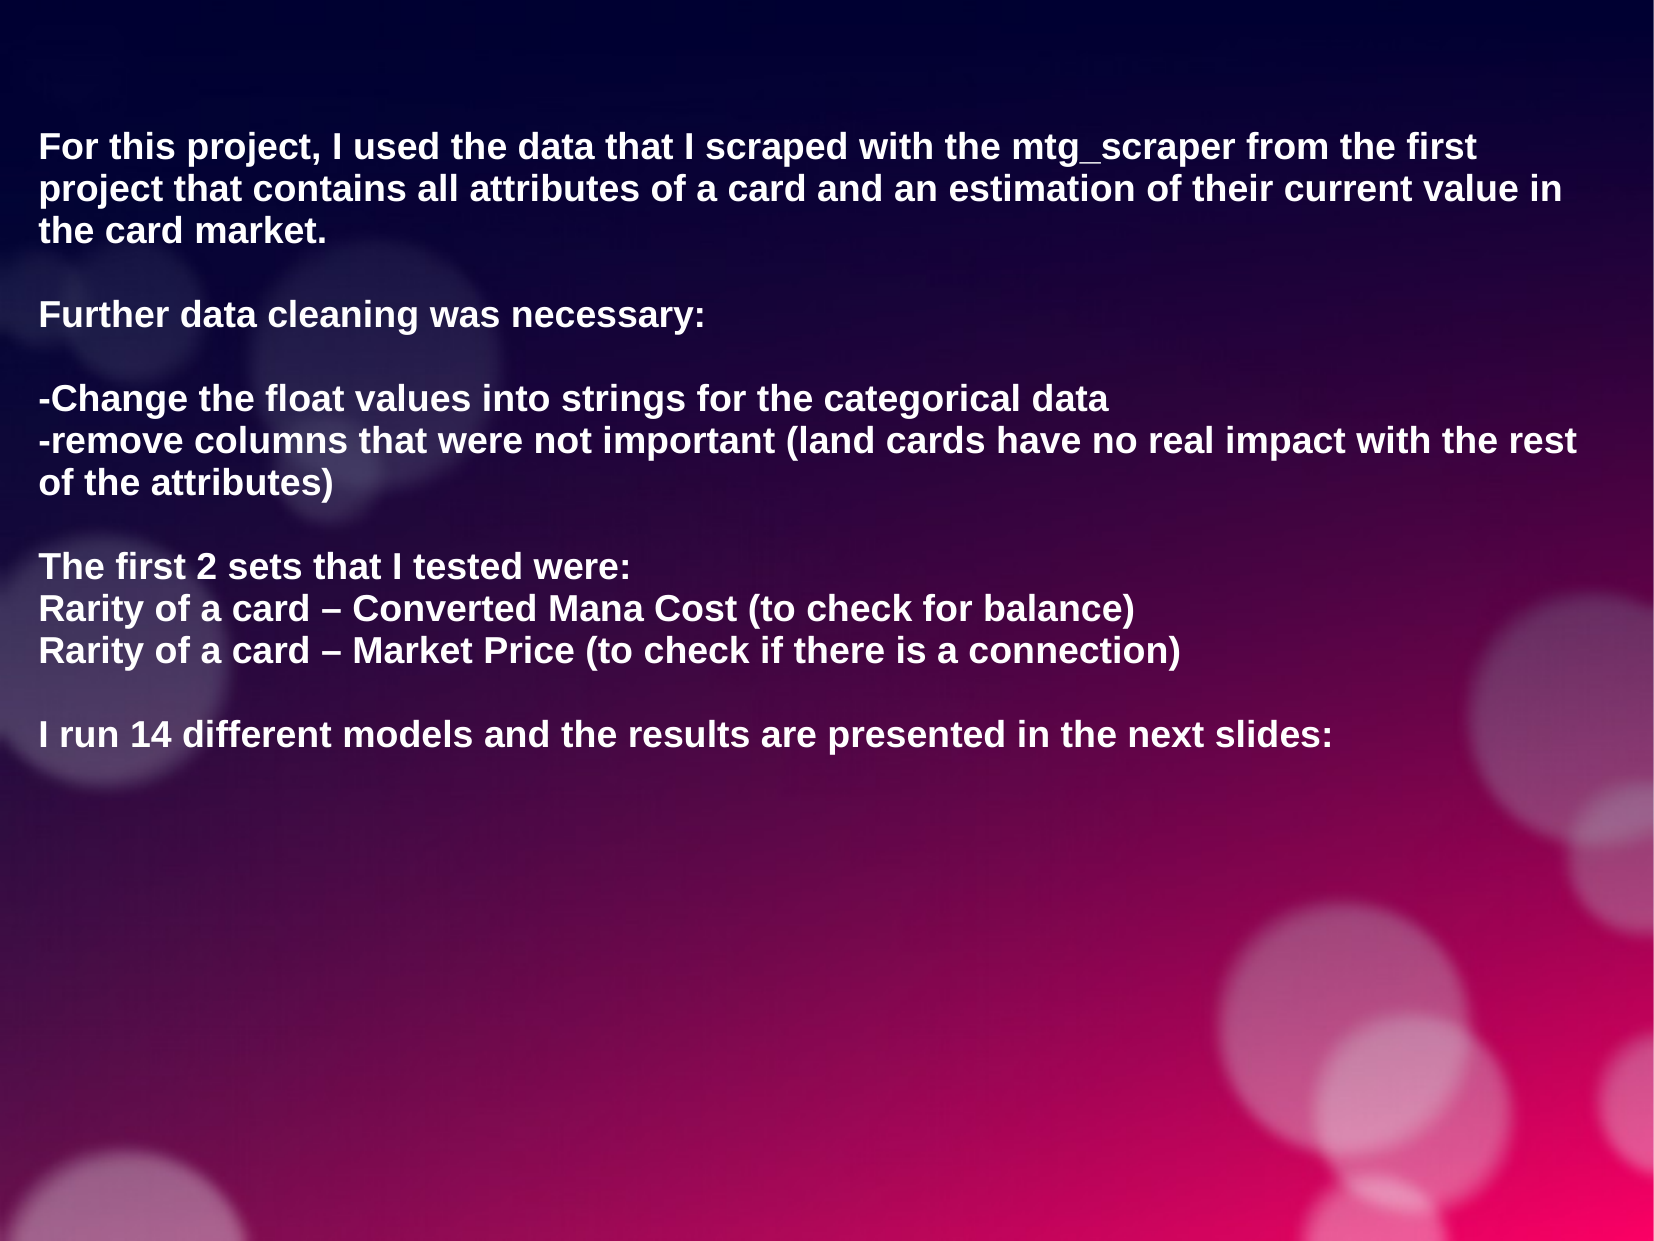

For this project, I used the data that I scraped with the mtg_scraper from the first project that contains all attributes of a card and an estimation of their current value in the card market.
Further data cleaning was necessary:
-Change the float values into strings for the categorical data
-remove columns that were not important (land cards have no real impact with the rest of the attributes)
The first 2 sets that I tested were:
Rarity of a card – Converted Mana Cost (to check for balance)
Rarity of a card – Market Price (to check if there is a connection)
I run 14 different models and the results are presented in the next slides: